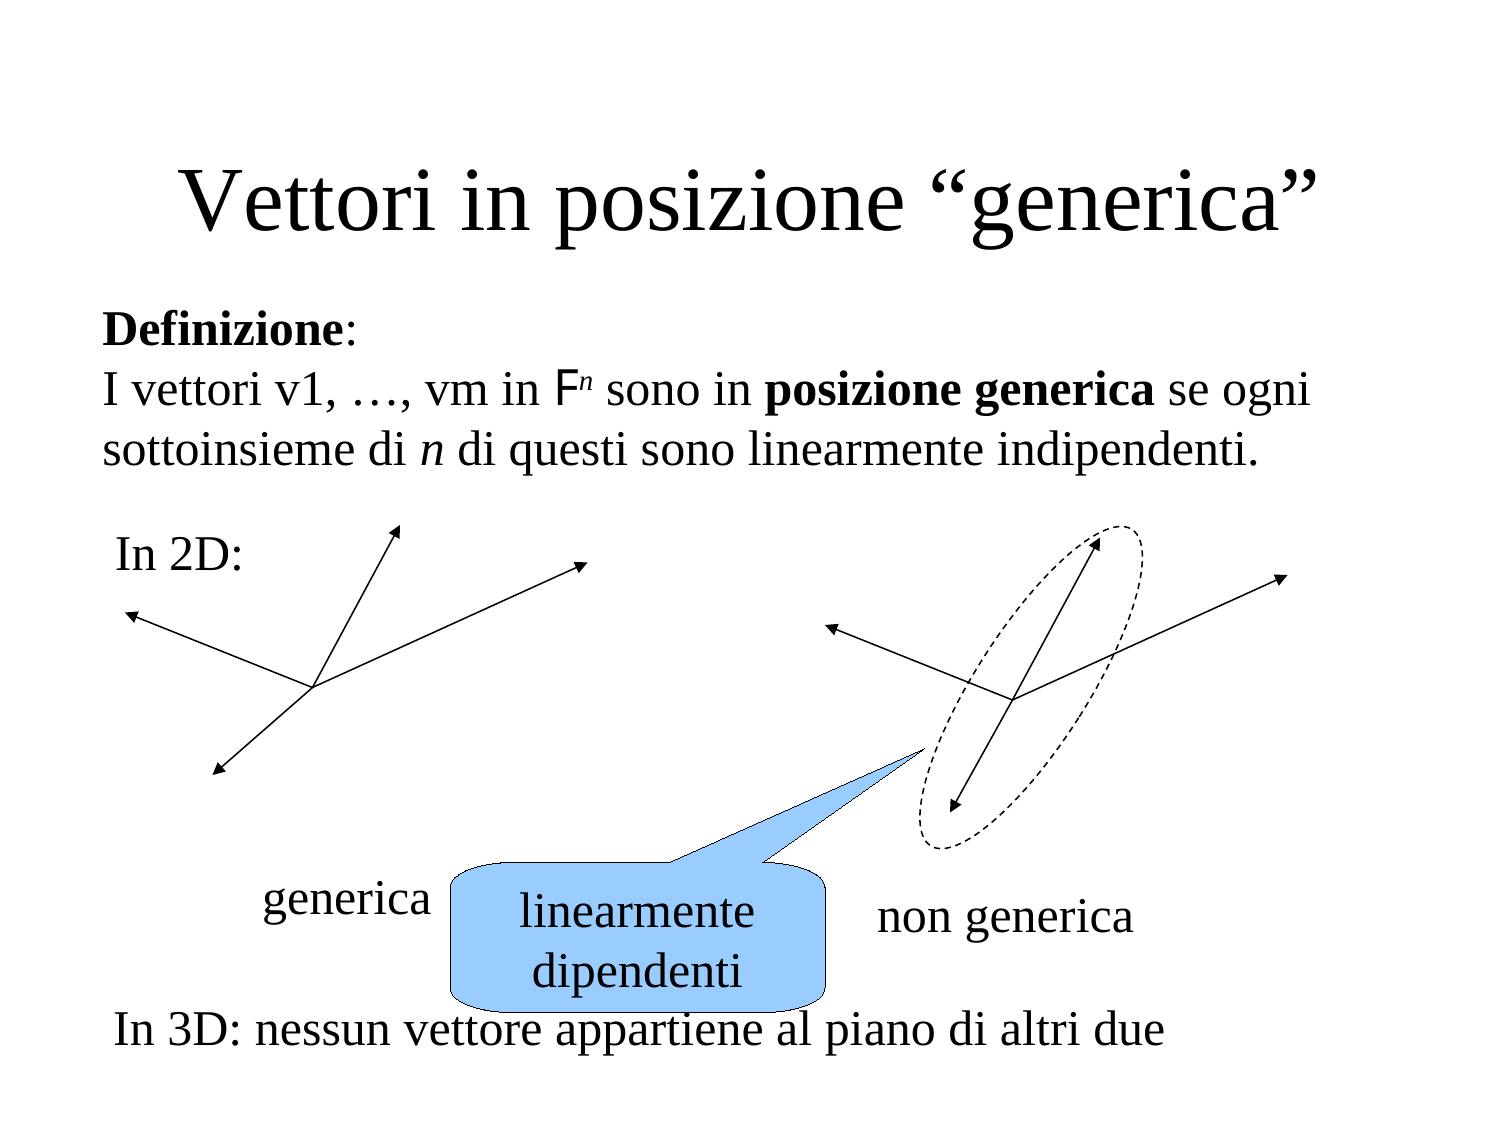

# Vettori in posizione “generica”
Definizione:
I vettori v1, …, vm in Fn sono in posizione generica se ogni sottoinsieme di n di questi sono linearmente indipendenti.
generica
non generica
In 2D:
linearmente
dipendenti
In 3D: nessun vettore appartiene al piano di altri due